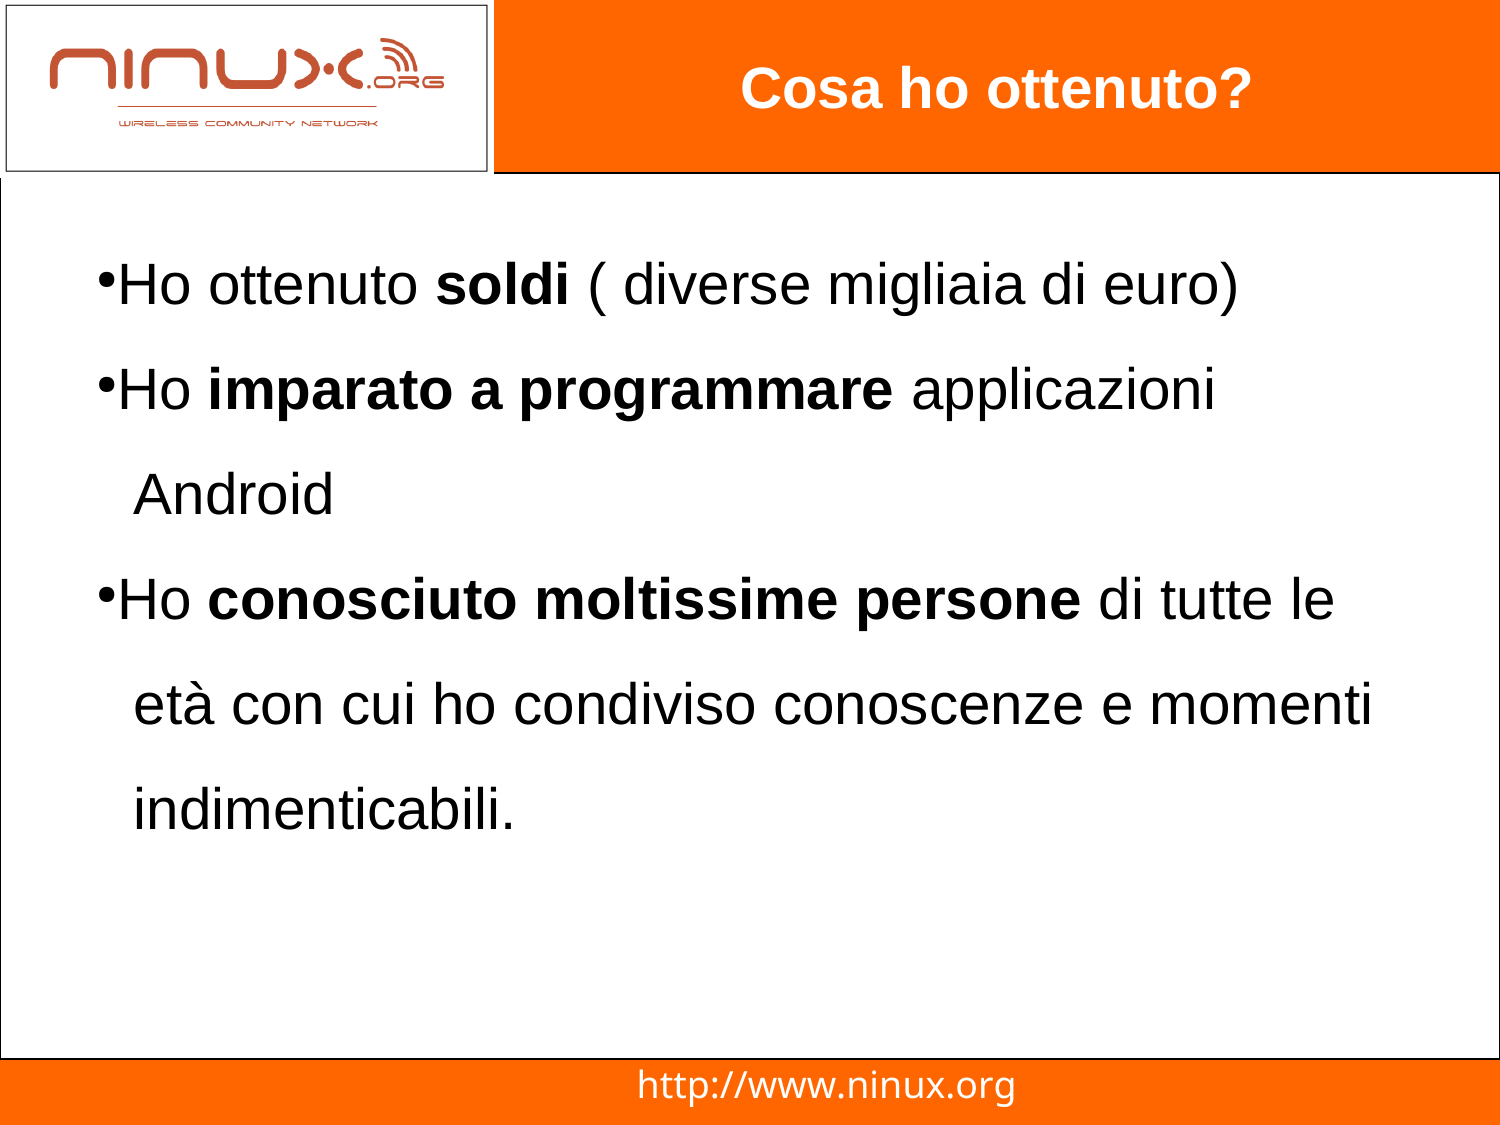

# Cosa ho ottenuto?
Ho ottenuto soldi ( diverse migliaia di euro)
Ho imparato a programmare applicazioni Android
Ho conosciuto moltissime persone di tutte le età con cui ho condiviso conoscenze e momenti indimenticabili.
http://www.ninux.org